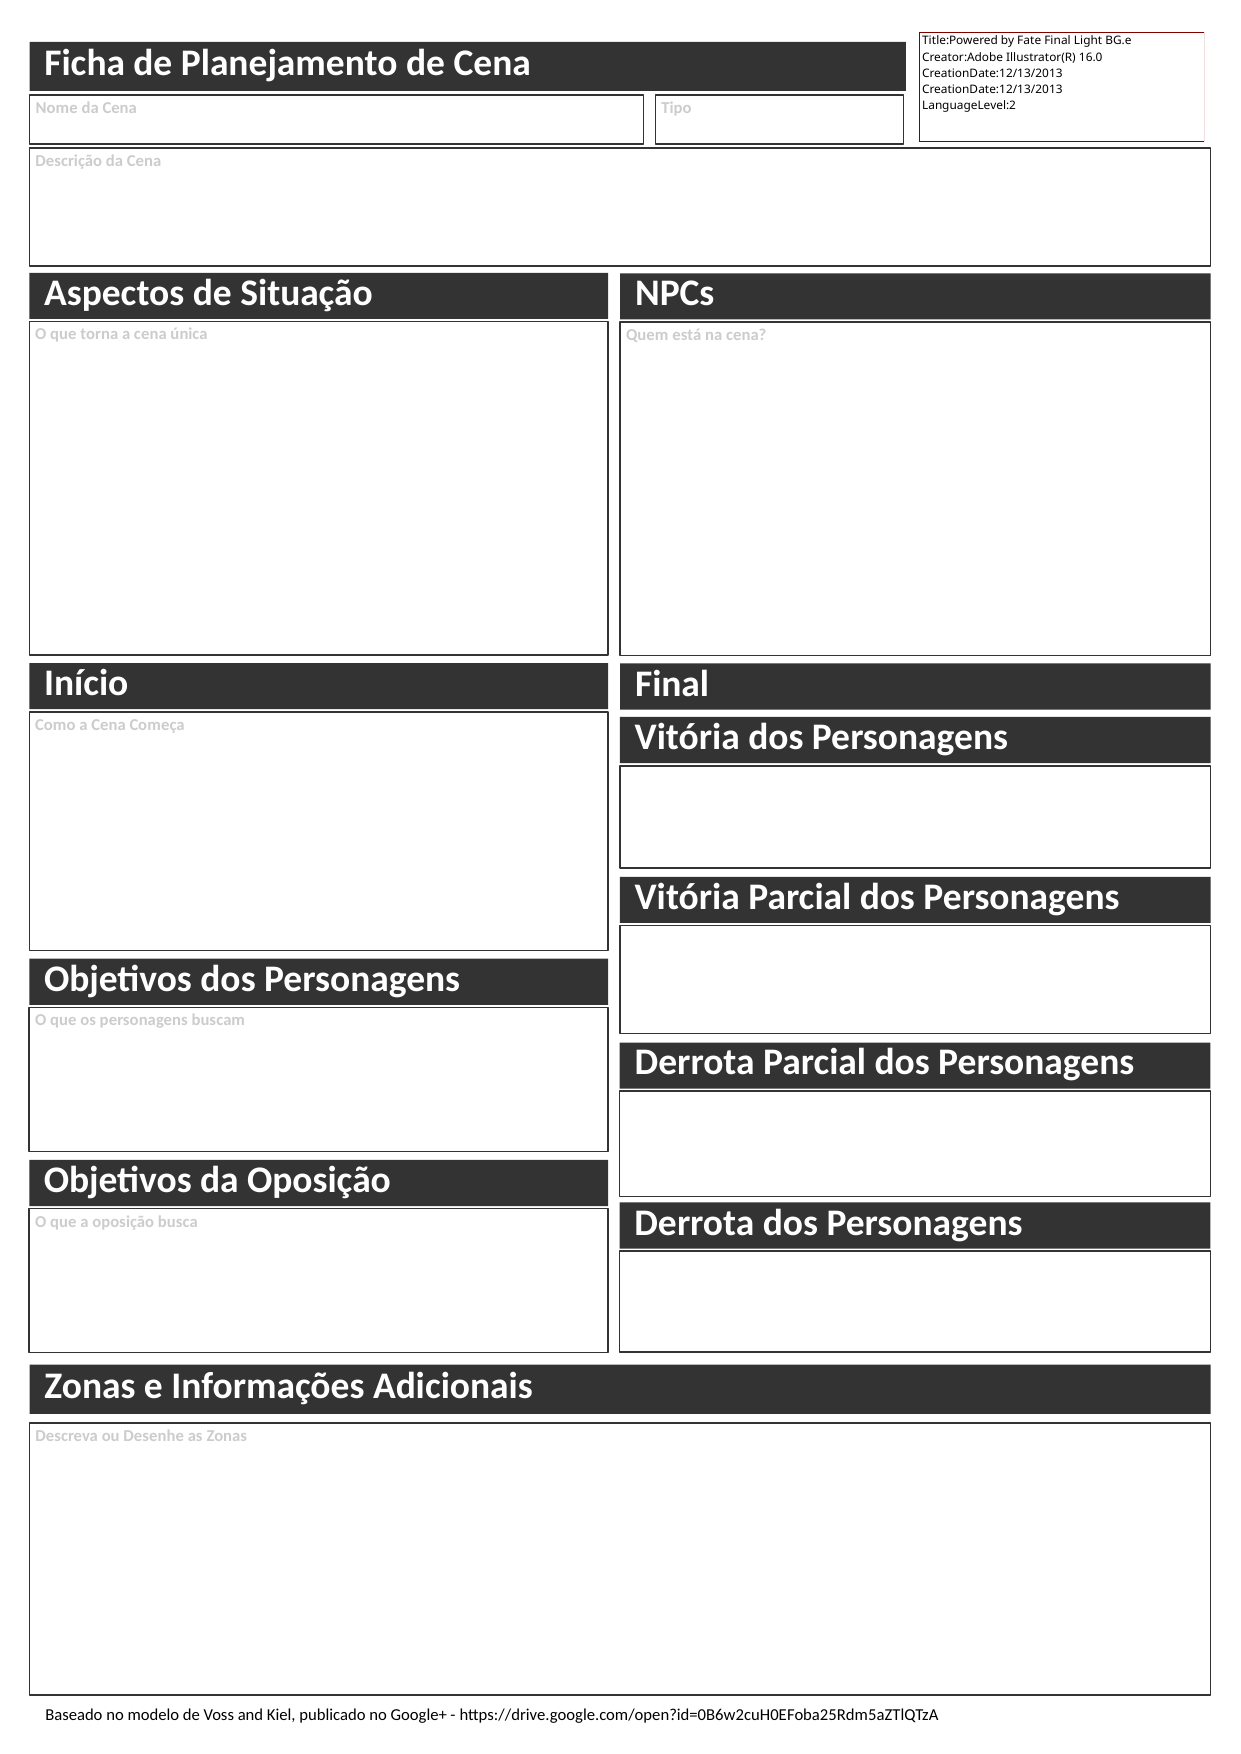

Ficha de Planejamento de Cena
Nome da Cena
Tipo
Descrição da Cena
Aspectos de Situação
NPCs
O que torna a cena única
Quem está na cena?
Início
Final
Como a Cena Começa
Vitória dos Personagens
Vitória Parcial dos Personagens
Objetivos dos Personagens
O que os personagens buscam
Derrota Parcial dos Personagens
Objetivos da Oposição
Derrota dos Personagens
O que a oposição busca
Zonas e Informações Adicionais
Descreva ou Desenhe as Zonas
Baseado no modelo de Voss and Kiel, publicado no Google+ - https://drive.google.com/open?id=0B6w2cuH0EFoba25Rdm5aZTlQTzA